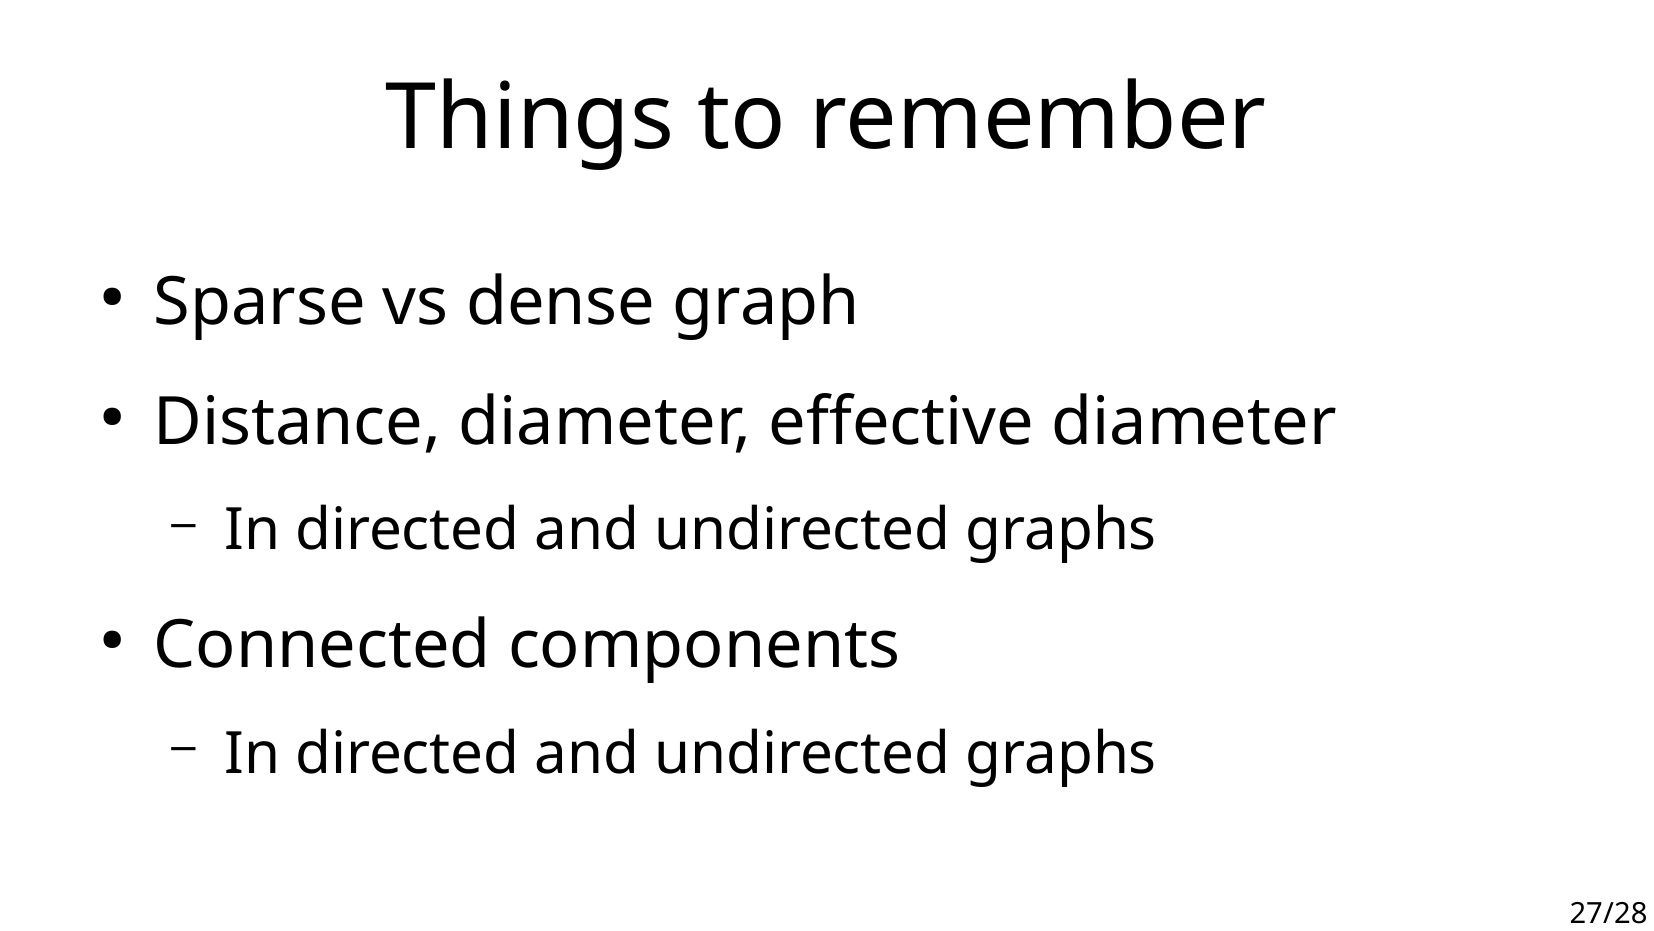

# Things to remember
Sparse vs dense graph
Distance, diameter, effective diameter
In directed and undirected graphs
Connected components
In directed and undirected graphs
27